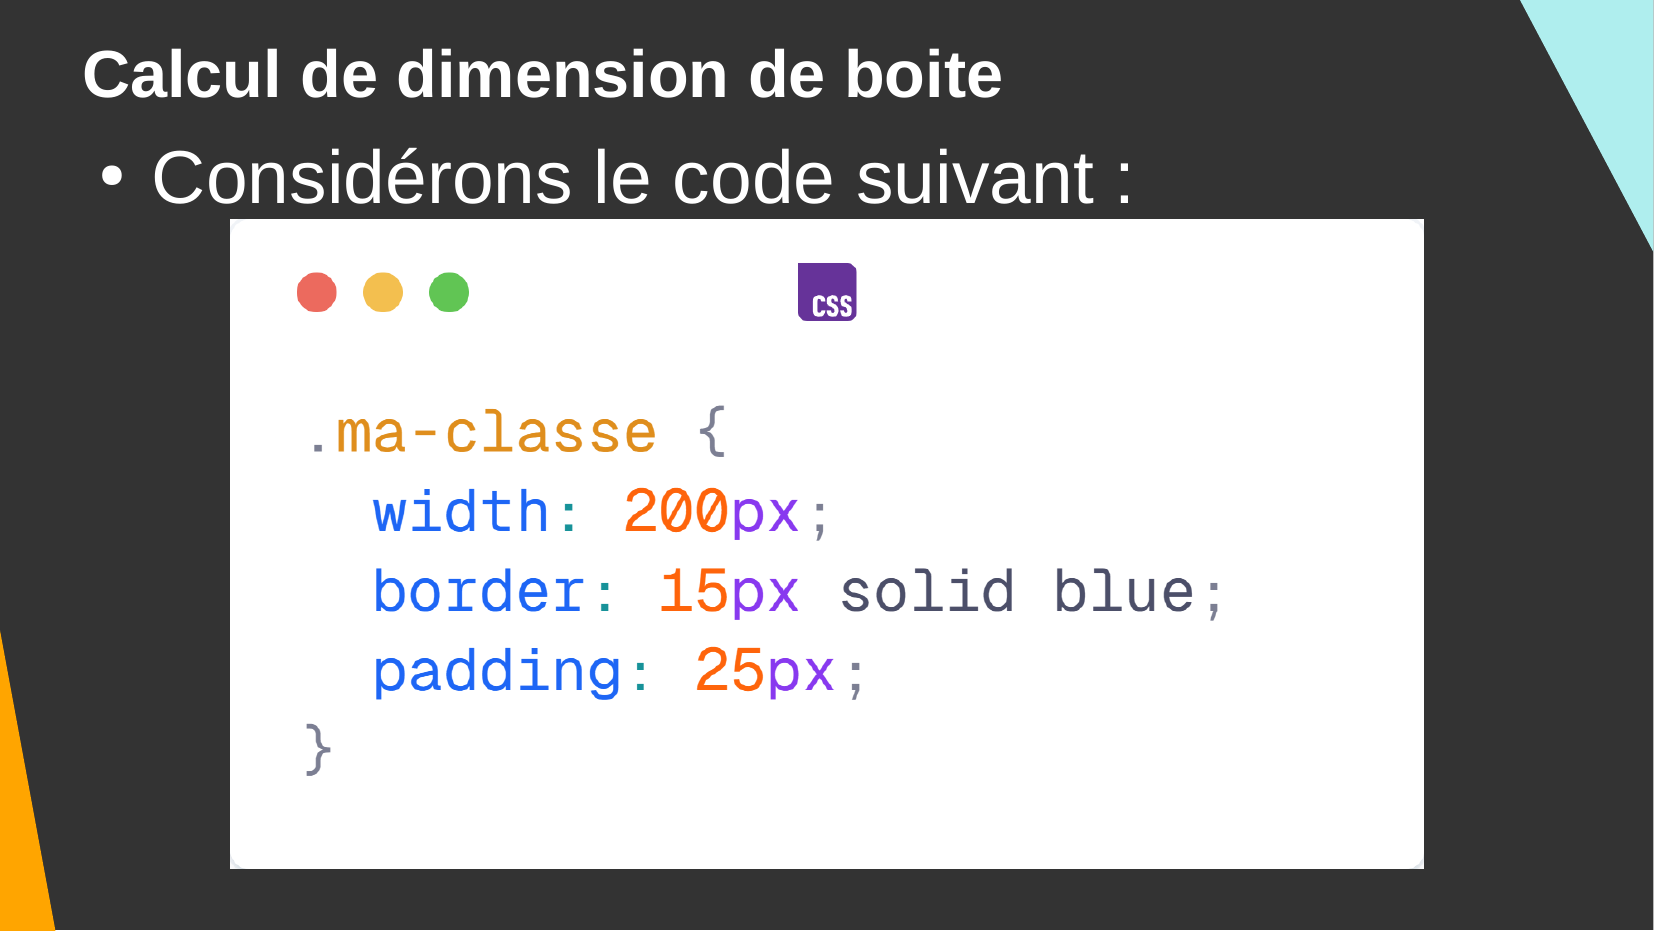

# Calcul de dimension de boite
Considérons le code suivant :